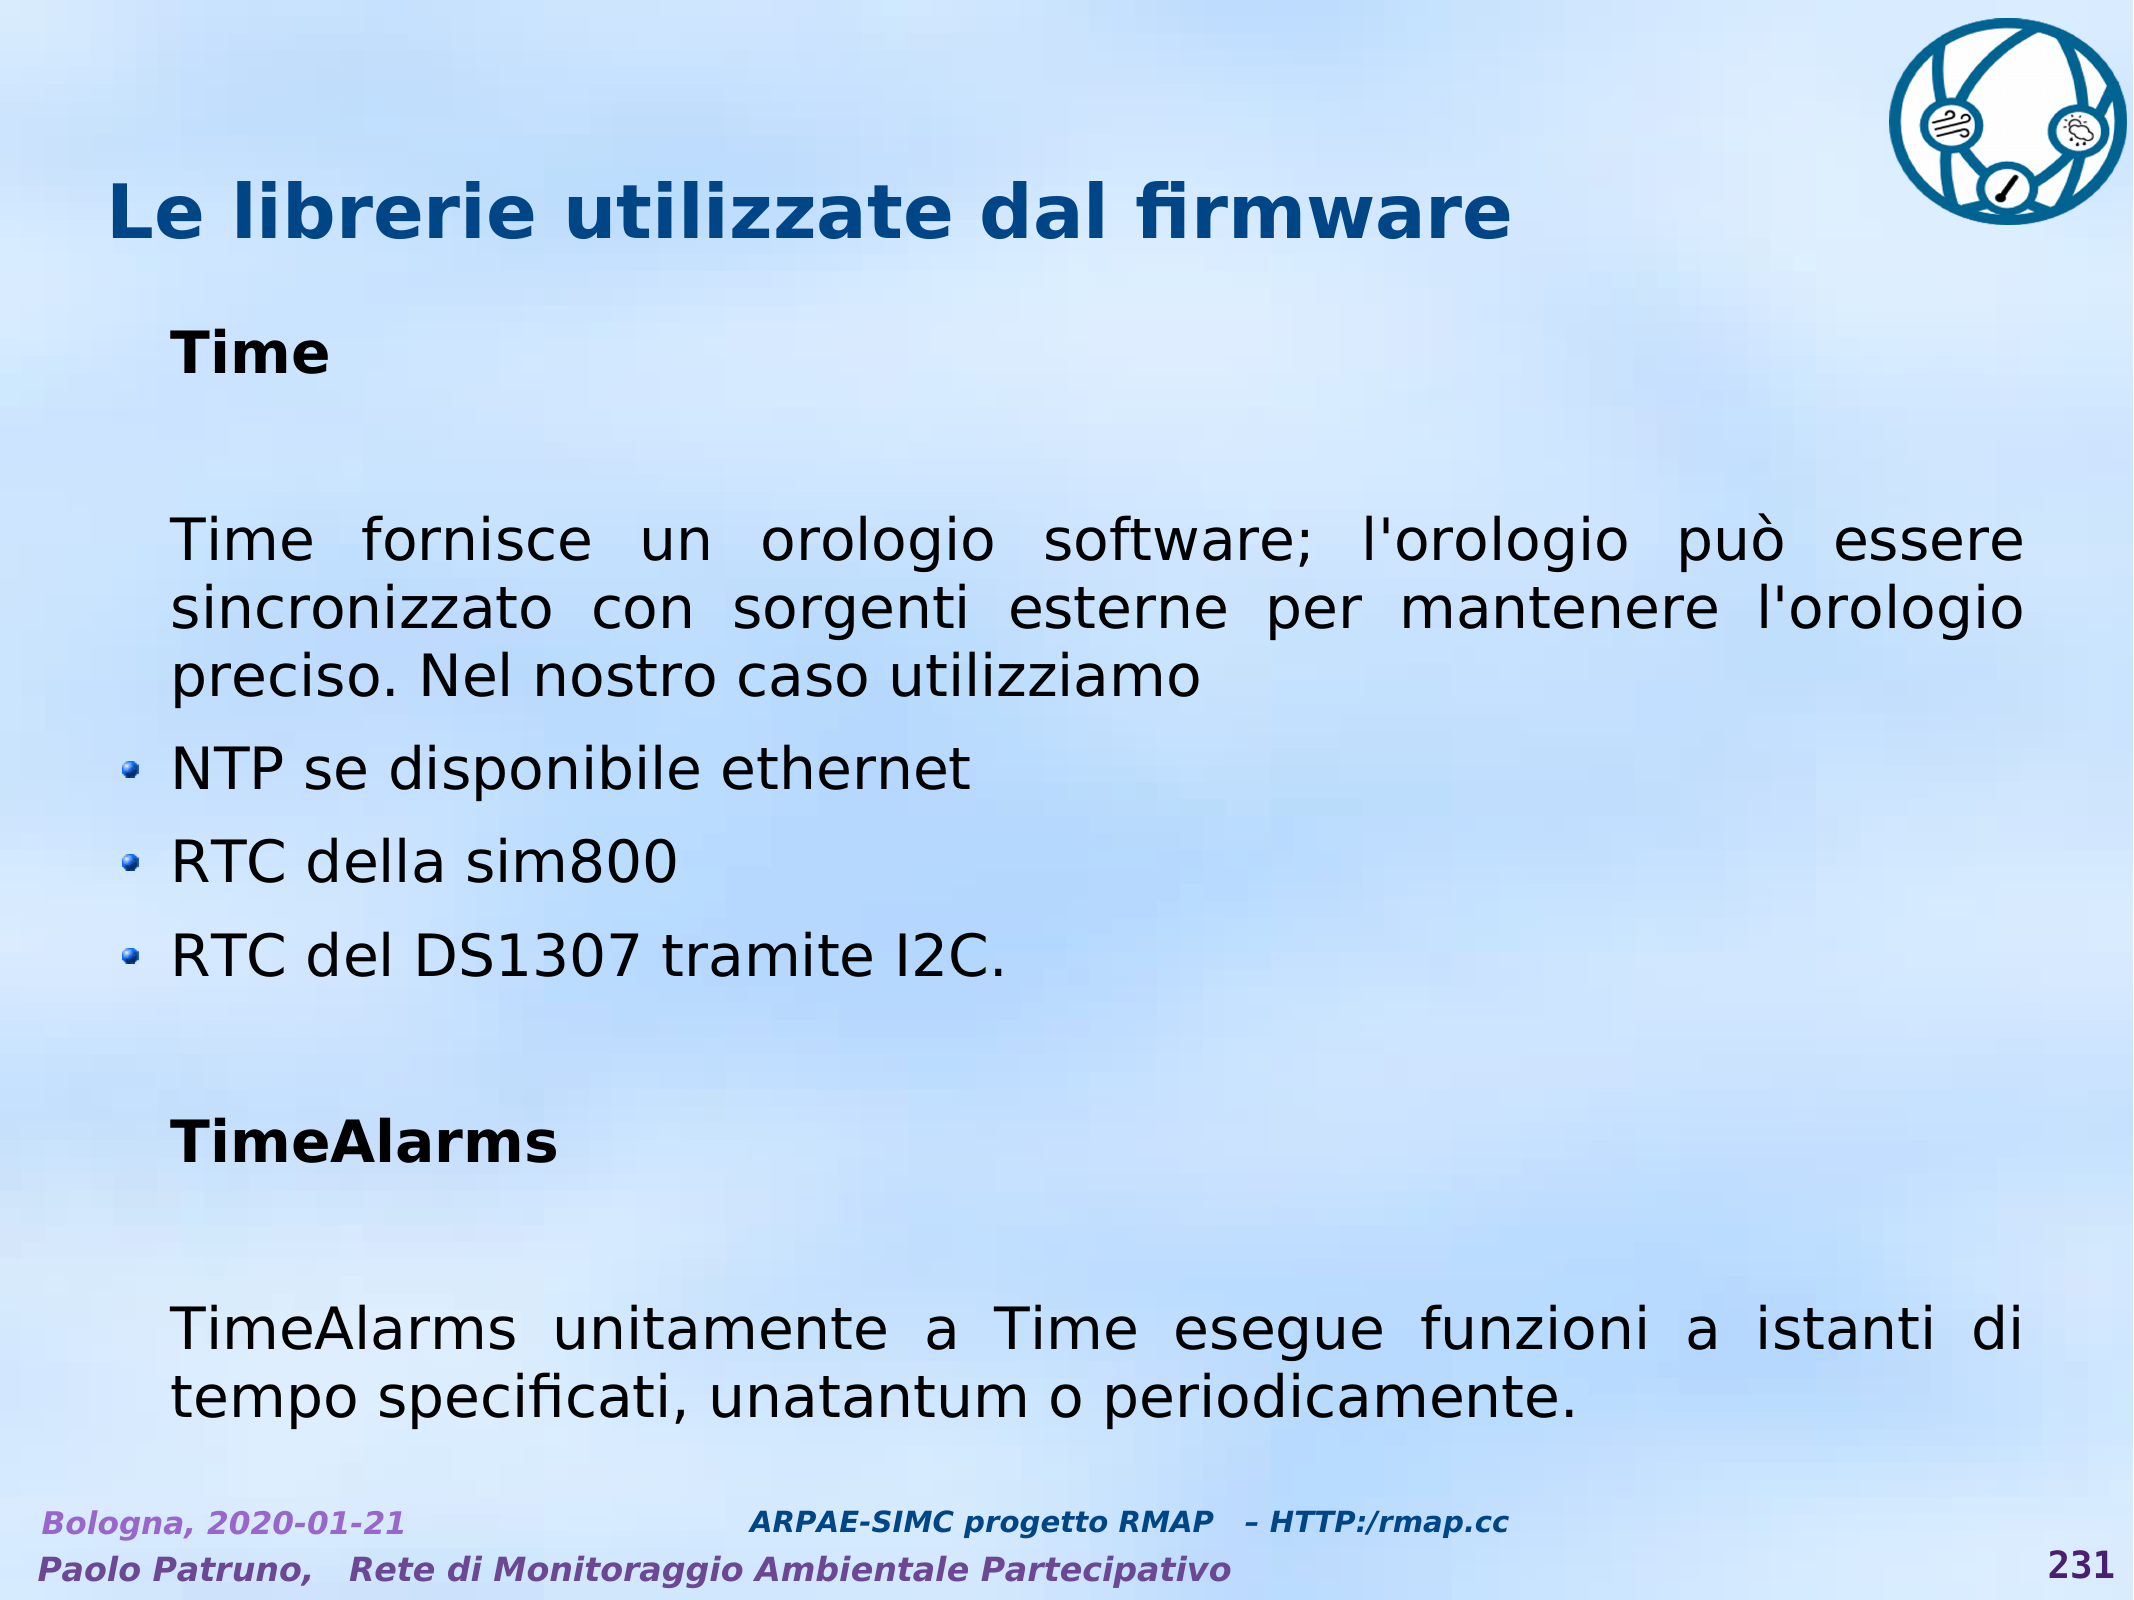

# Le librerie utilizzate dal firmware
Time
Time fornisce un orologio software; l'orologio può essere sincronizzato con sorgenti esterne per mantenere l'orologio preciso. Nel nostro caso utilizziamo
NTP se disponibile ethernet
RTC della sim800
RTC del DS1307 tramite I2C.
TimeAlarms
TimeAlarms unitamente a Time esegue funzioni a istanti di tempo specificati, unatantum o periodicamente.